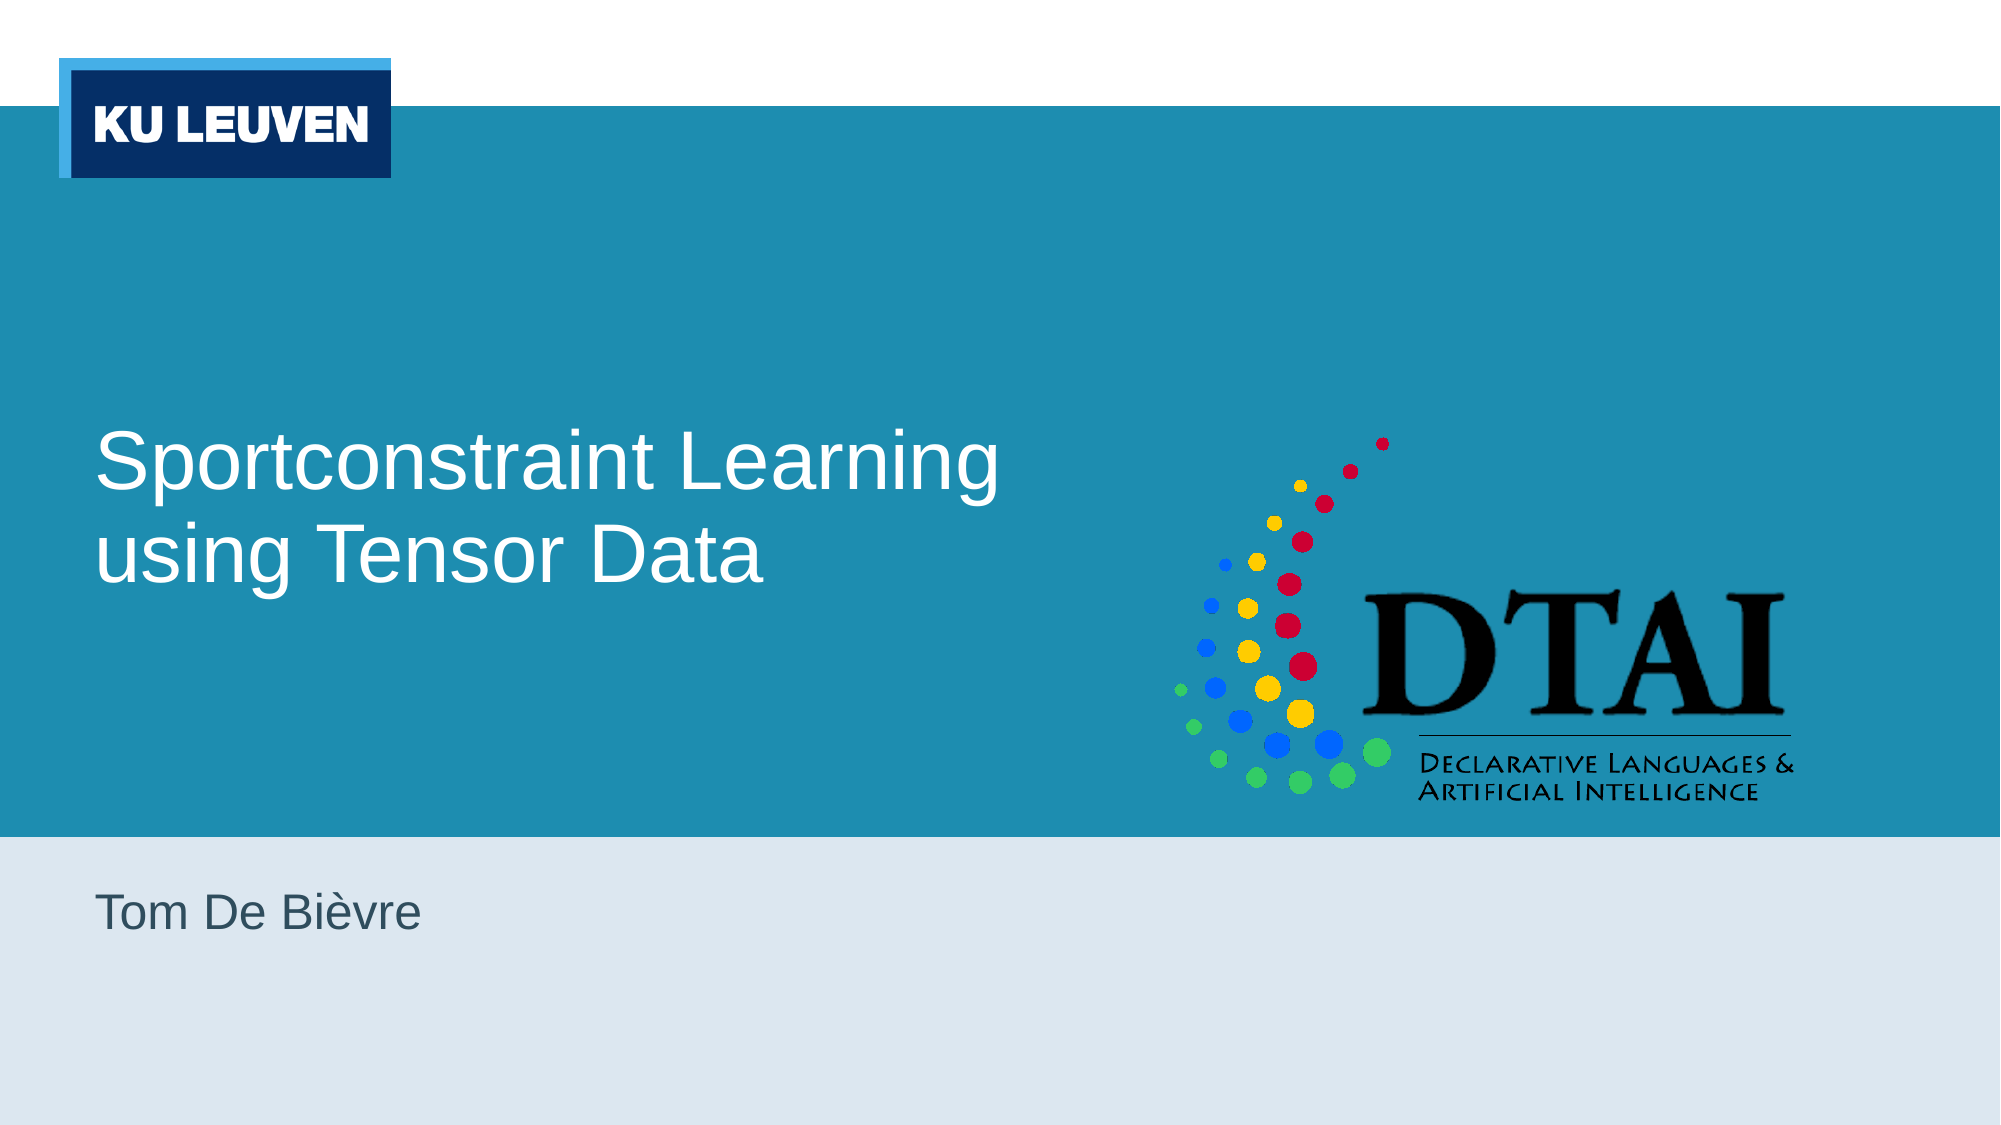

# Sportconstraint Learning using Tensor Data
Tom De Bièvre